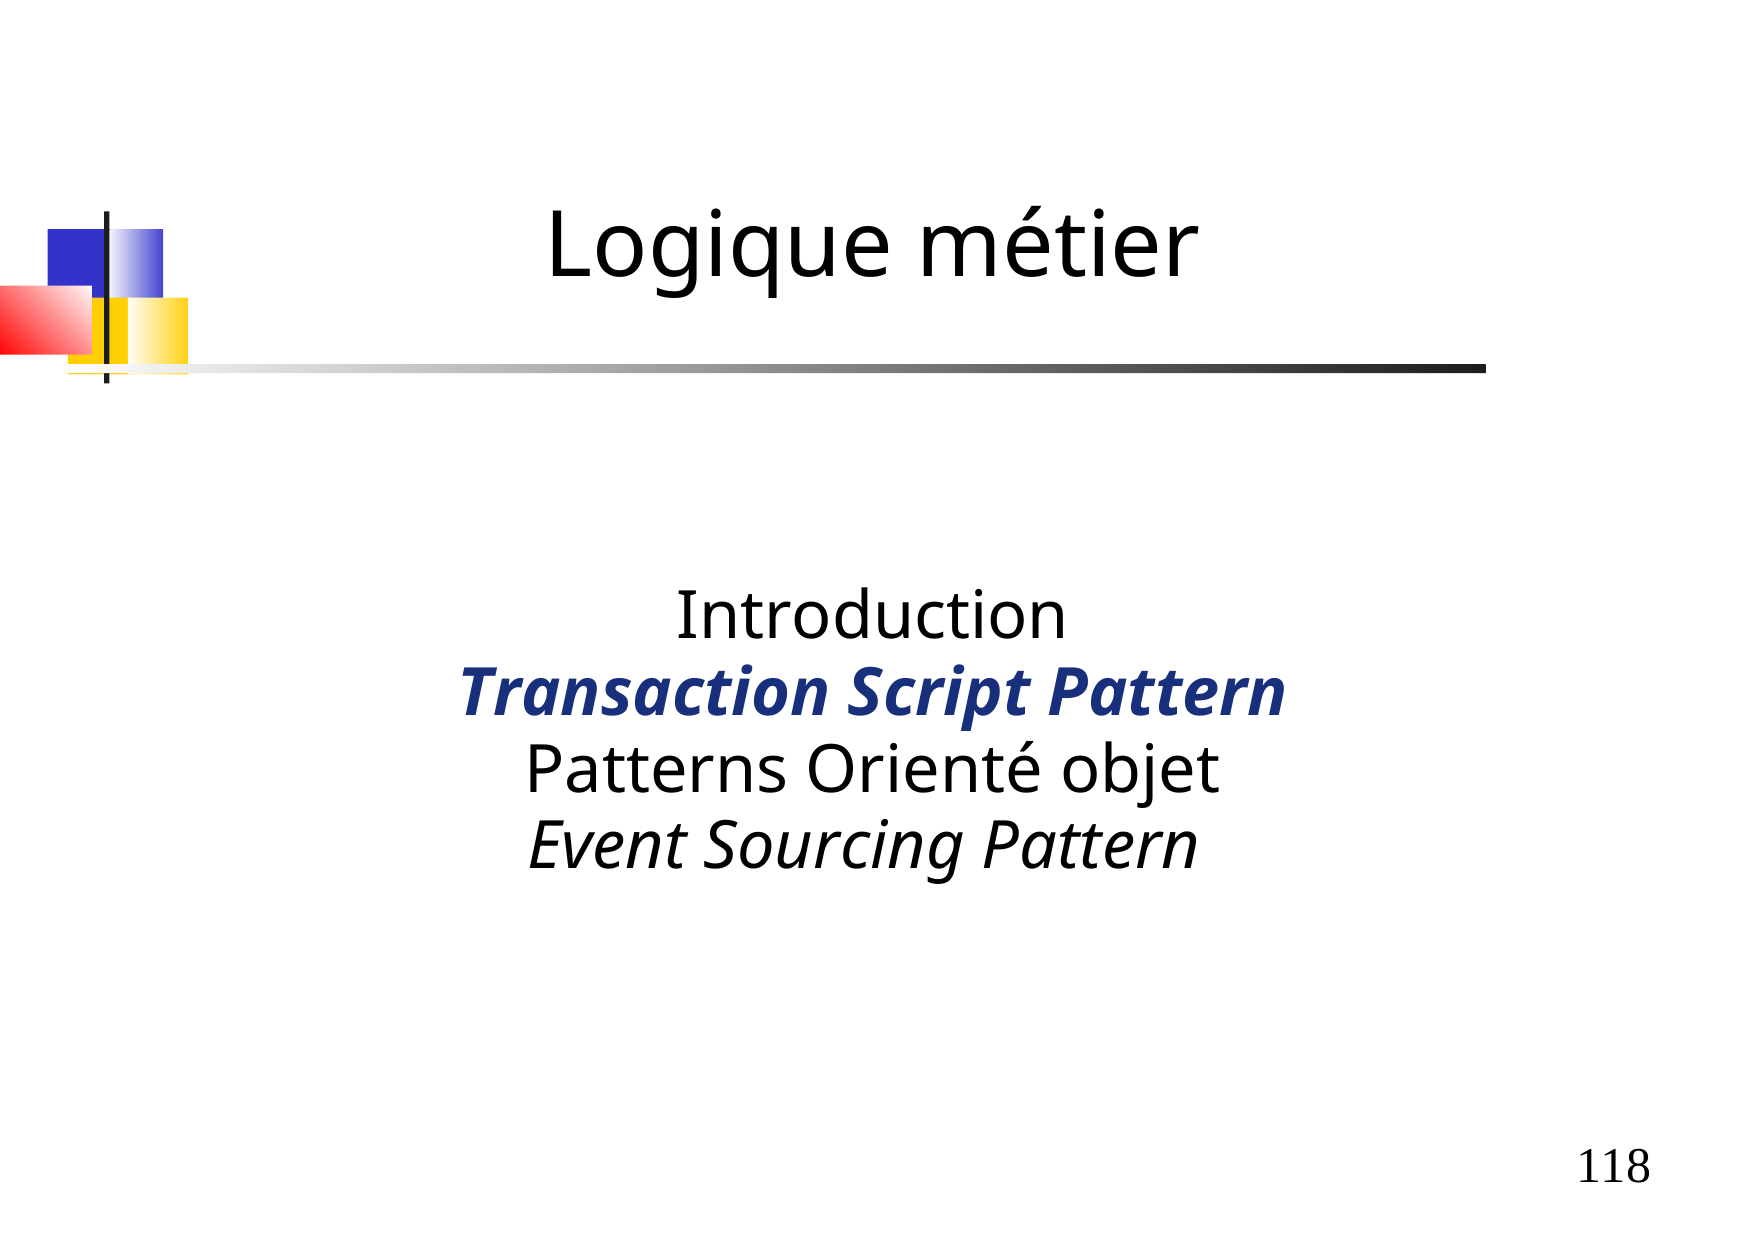

Logique métier
# Introduction
Transaction Script Pattern
Patterns Orienté objet
Event Sourcing Pattern